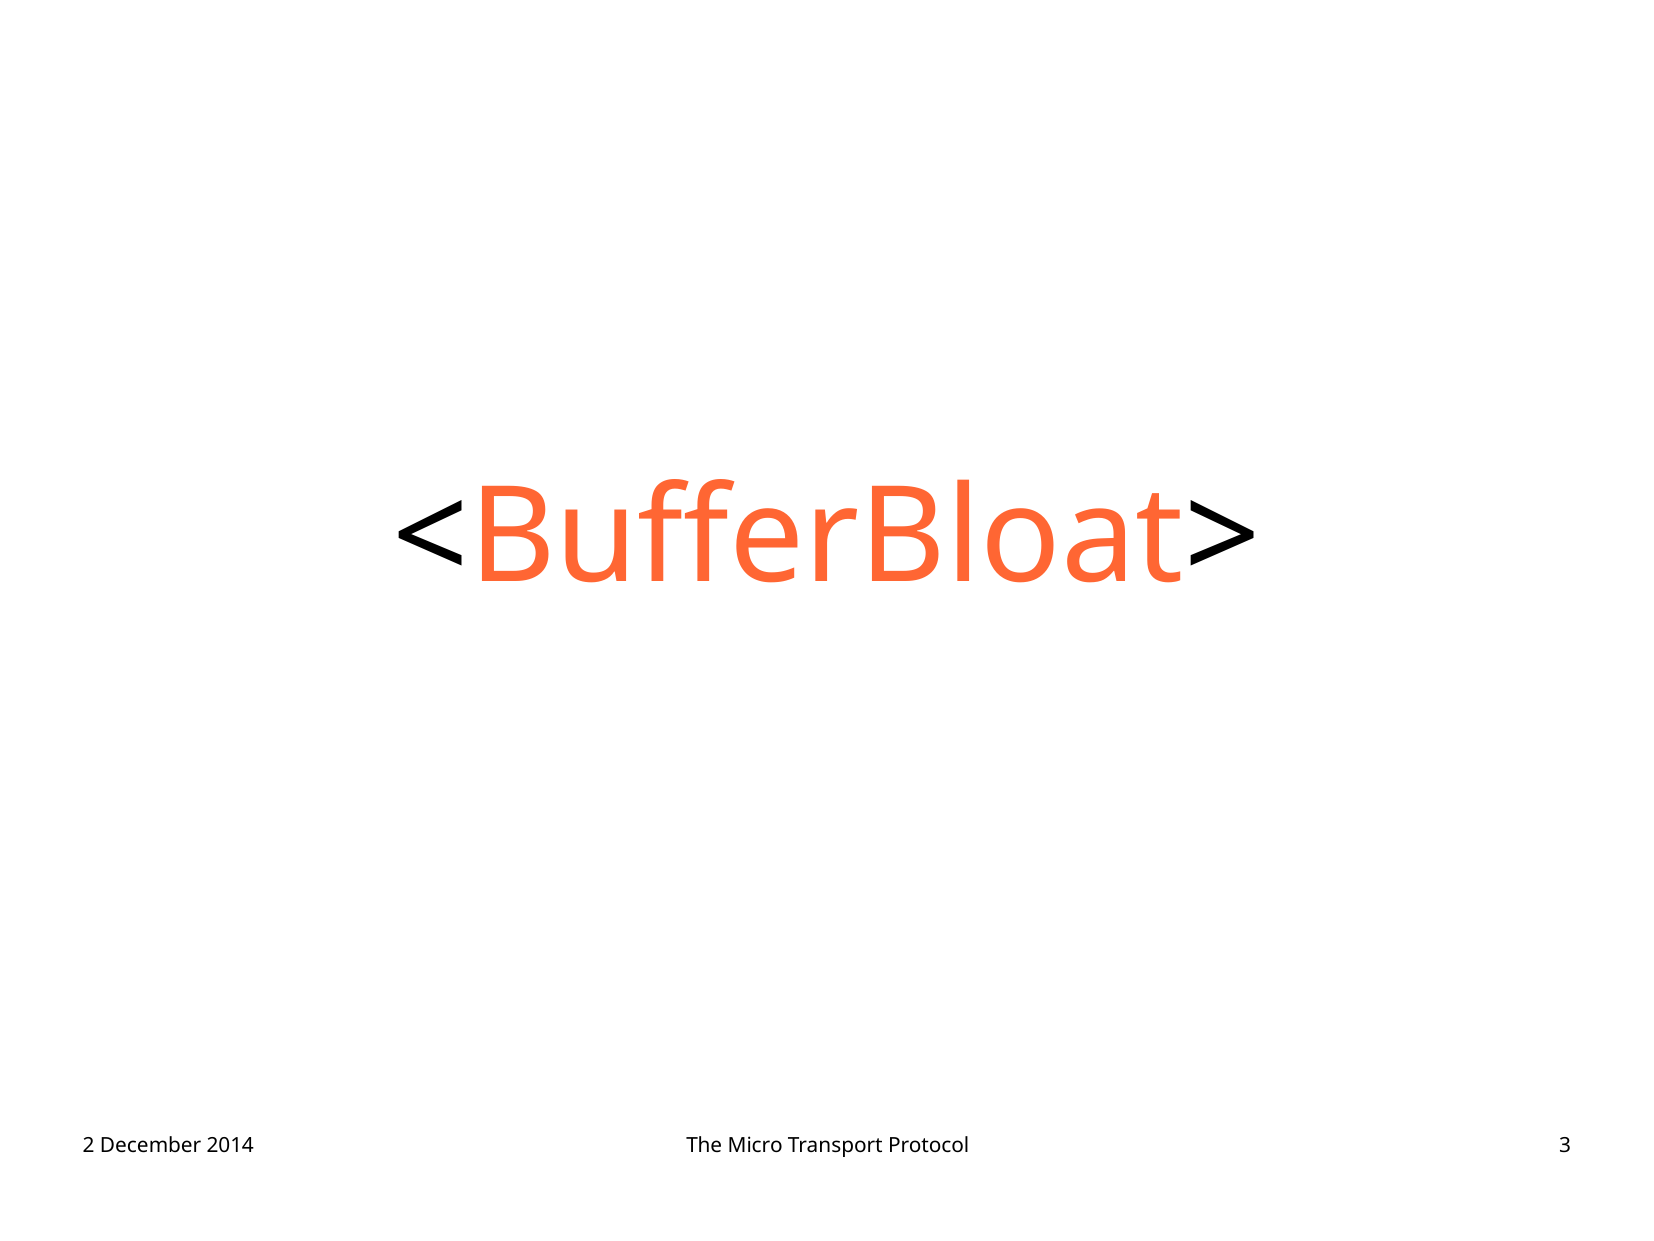

# <BufferBloat>
2 December 2014
The Micro Transport Protocol
3